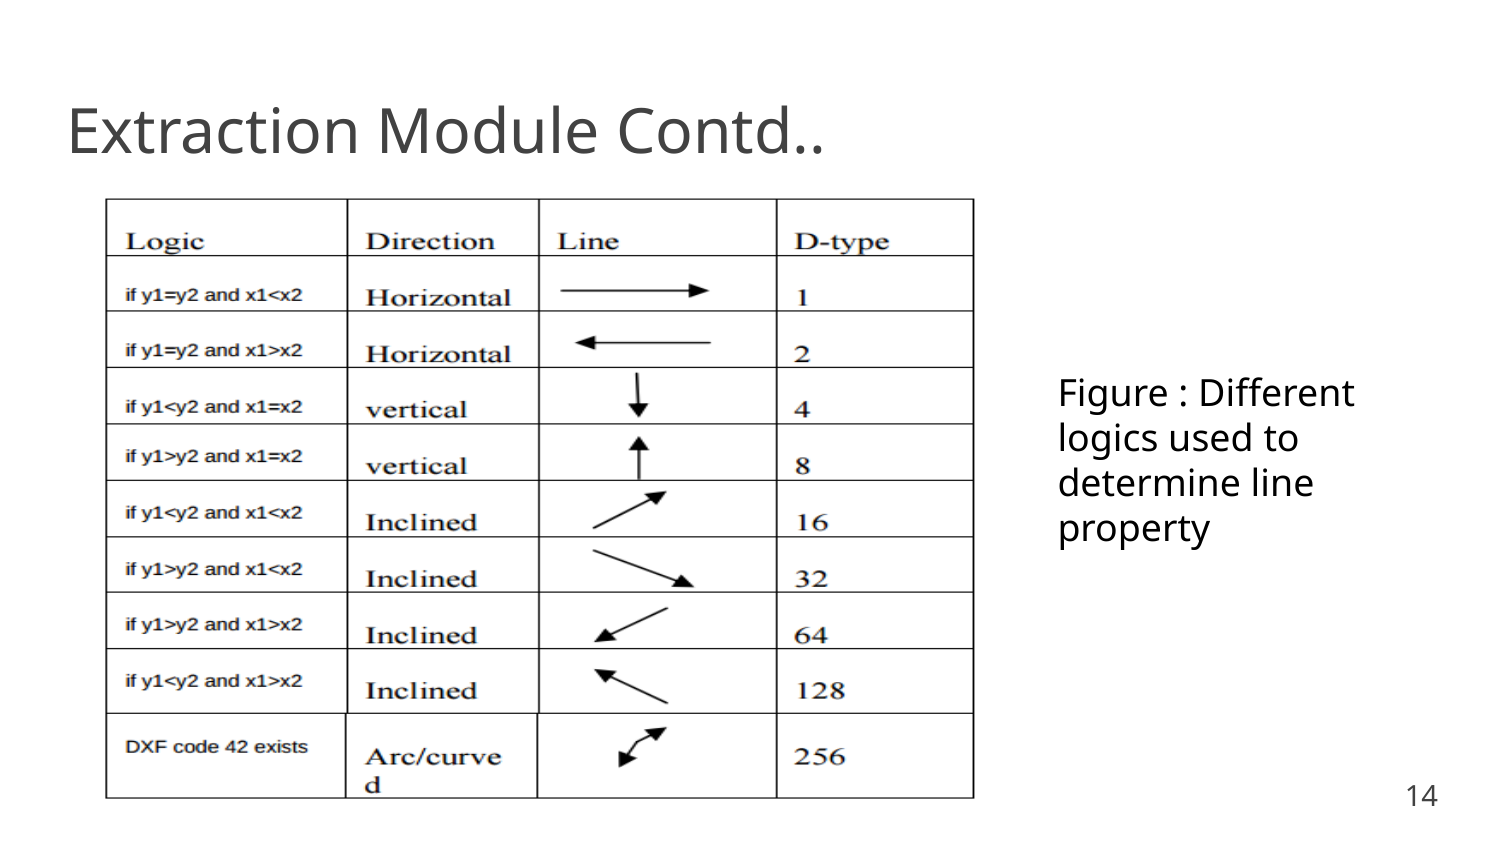

# Extraction Module Contd..
Figure : Different logics used to determine line property